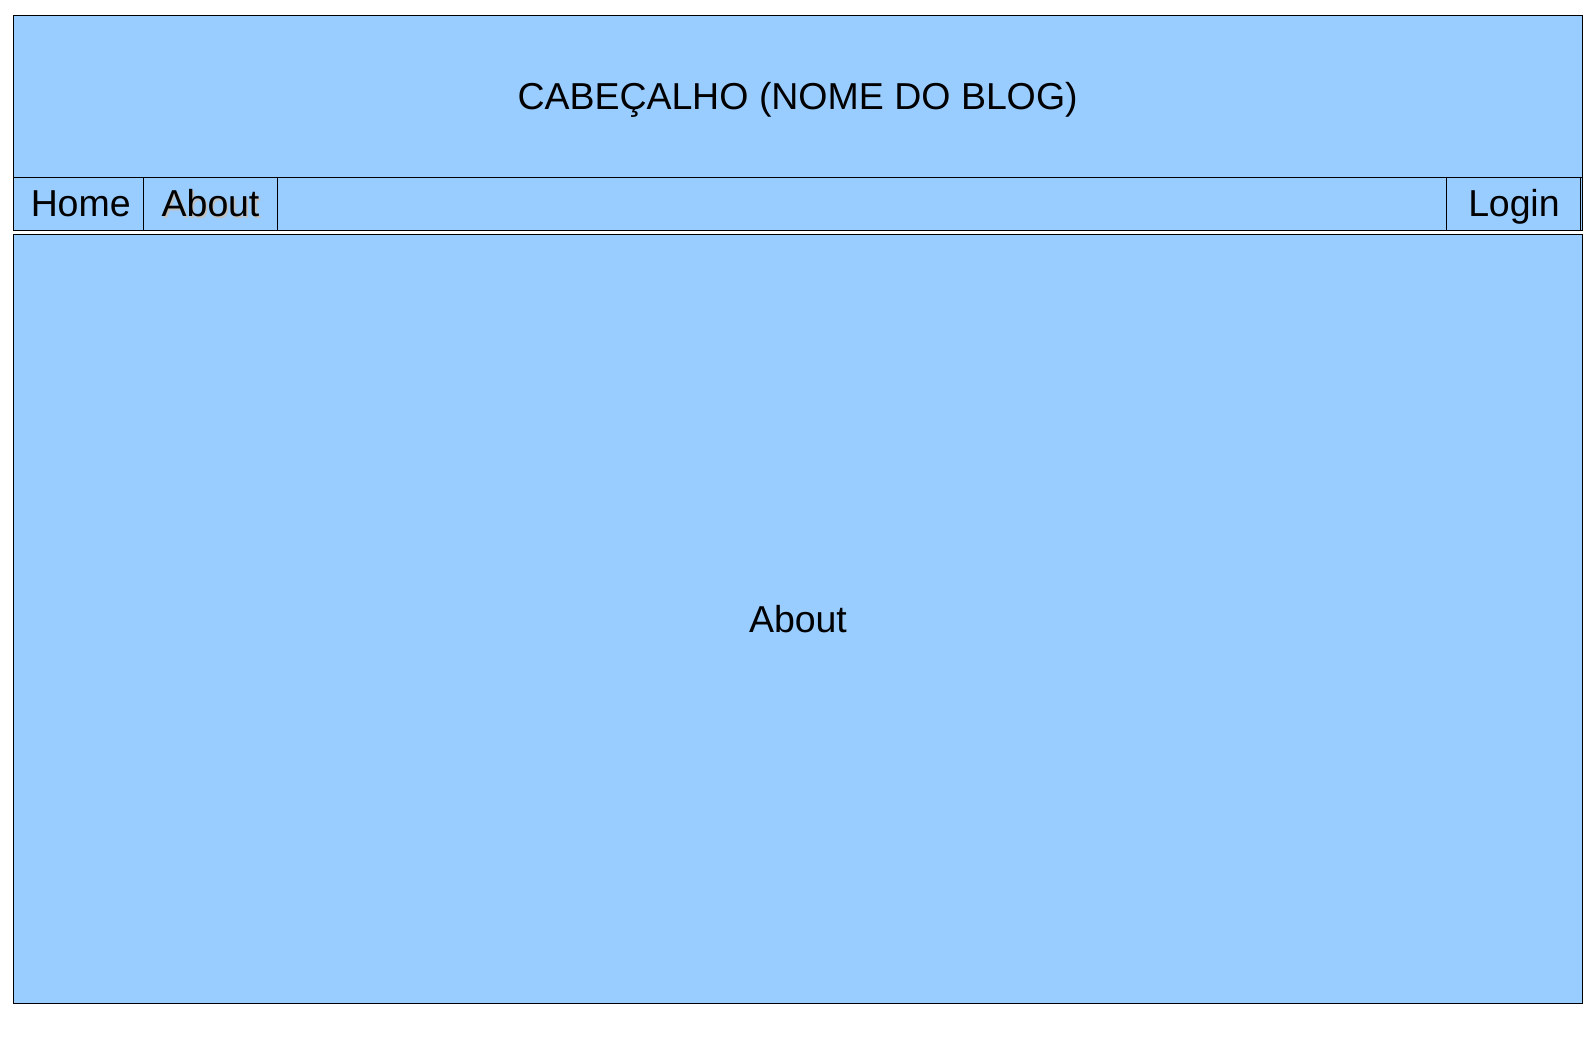

CABEÇALHO (NOME DO BLOG)
Home
About
Login
About